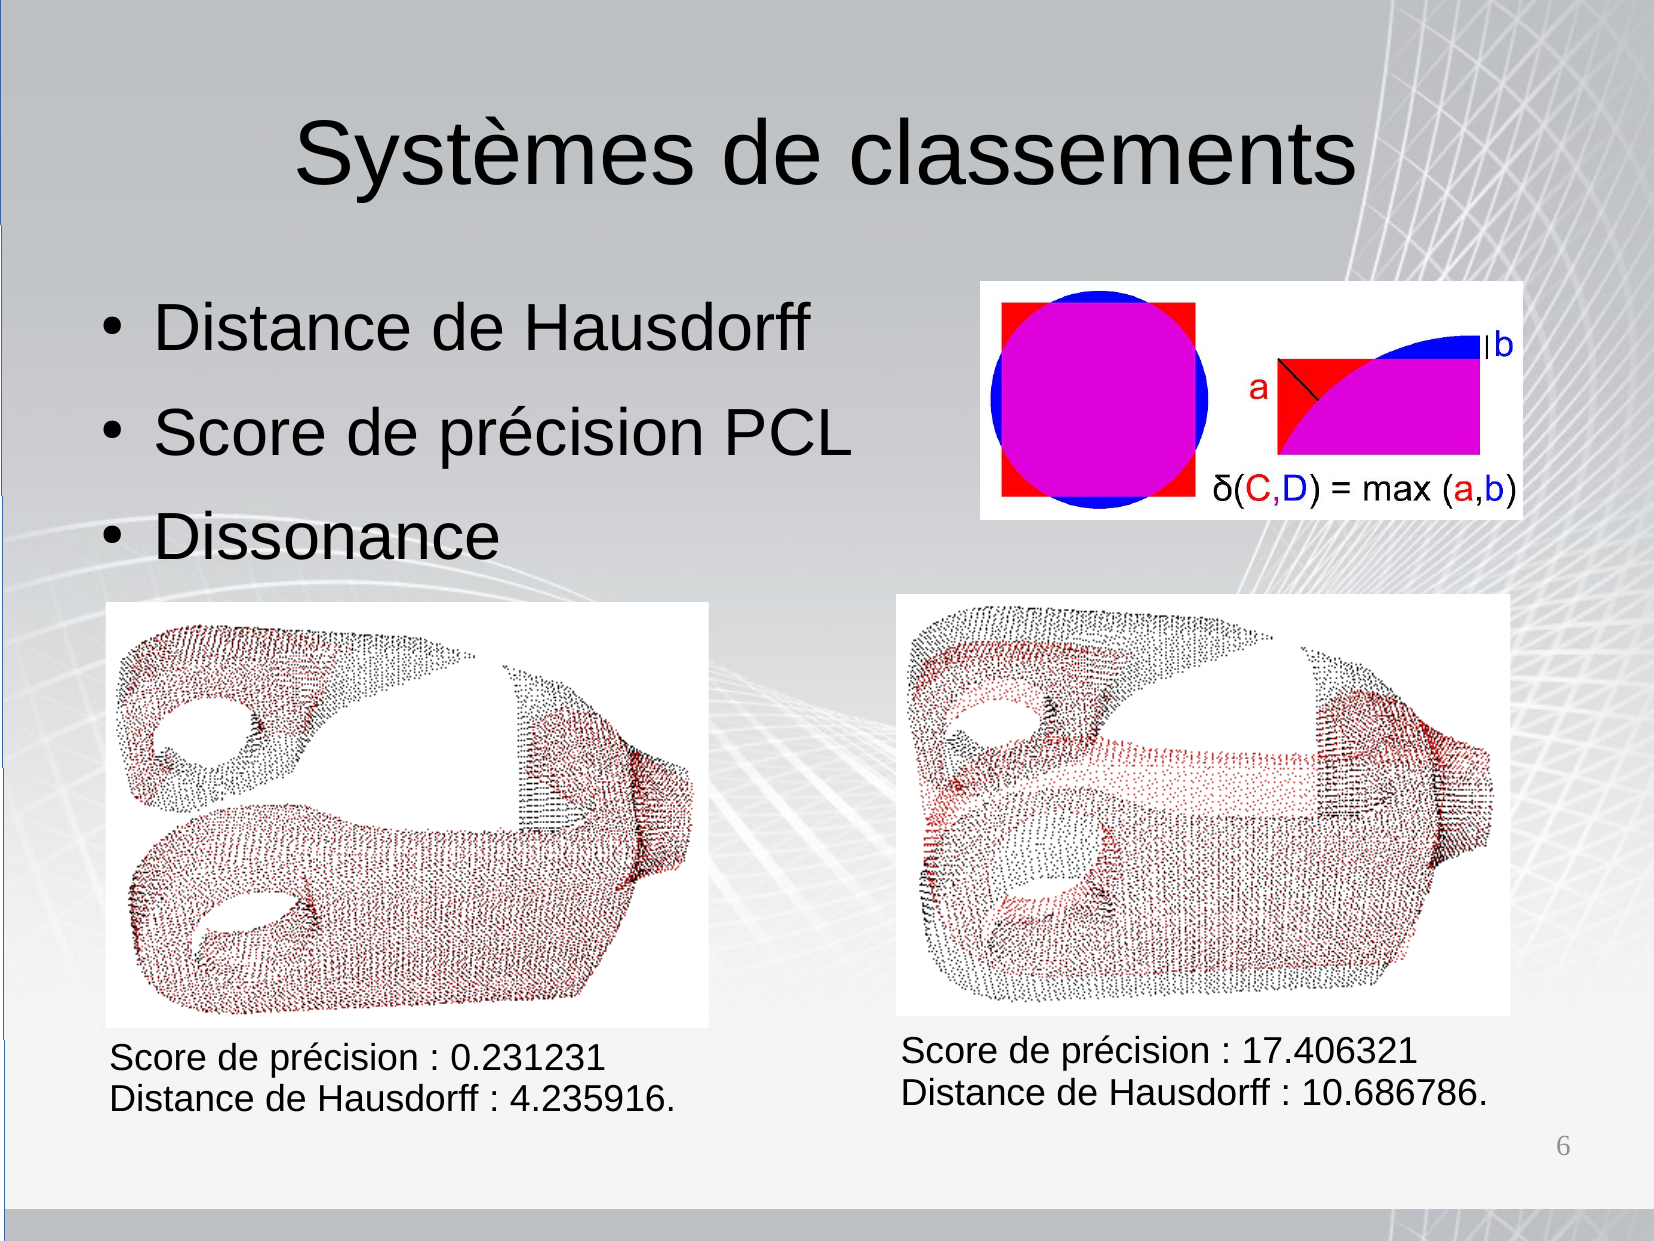

Systèmes de classements
# Distance de Hausdorff
Score de précision PCL
Dissonance
Score de précision : 17.406321
Distance de Hausdorff : 10.686786.
Score de précision : 0.231231  Distance de Hausdorff : 4.235916.
6